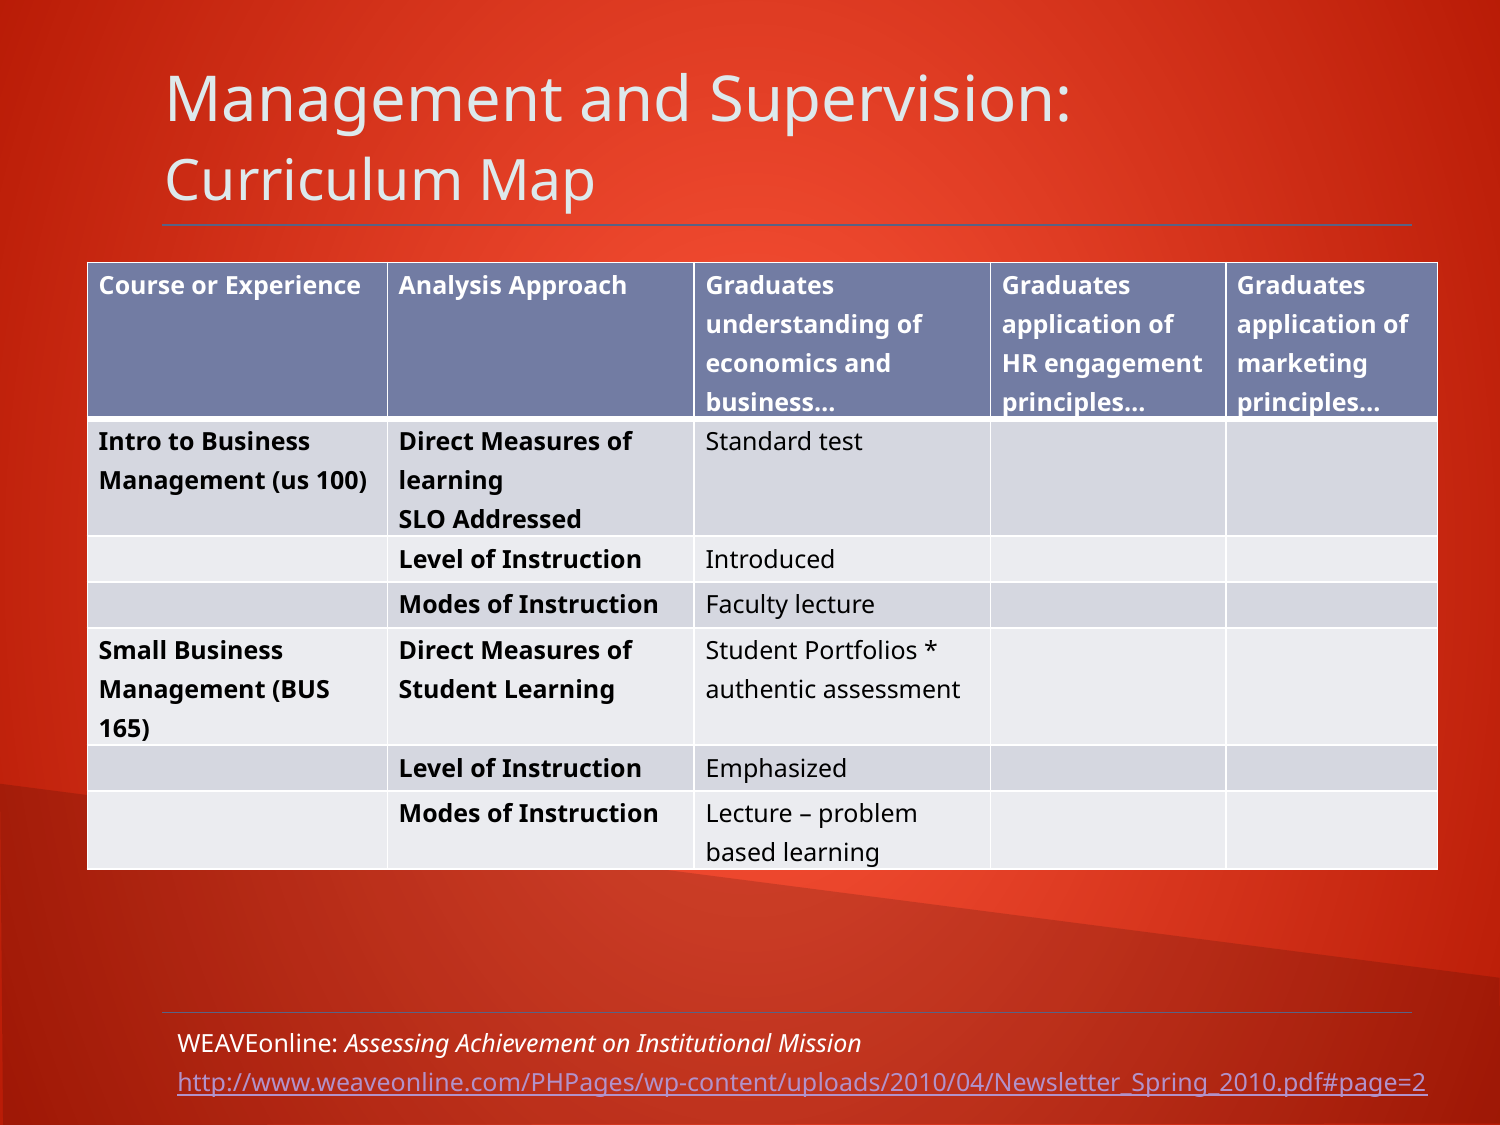

# Management and Supervision: Curriculum Map
| Course or Experience | Analysis Approach | Graduates understanding of economics and business… | Graduates application of HR engagement principles… | Graduates application of marketing principles… |
| --- | --- | --- | --- | --- |
| Intro to Business Management (us 100) | Direct Measures of learning SLO Addressed | Standard test | | |
| | Level of Instruction | Introduced | | |
| | Modes of Instruction | Faculty lecture | | |
| Small Business Management (BUS 165) | Direct Measures of Student Learning | Student Portfolios \* authentic assessment | | |
| | Level of Instruction | Emphasized | | |
| | Modes of Instruction | Lecture – problem based learning | | |
WEAVEonline: Assessing Achievement on Institutional Missionhttp://www.weaveonline.com/PHPages/wp-content/uploads/2010/04/Newsletter_Spring_2010.pdf#page=2